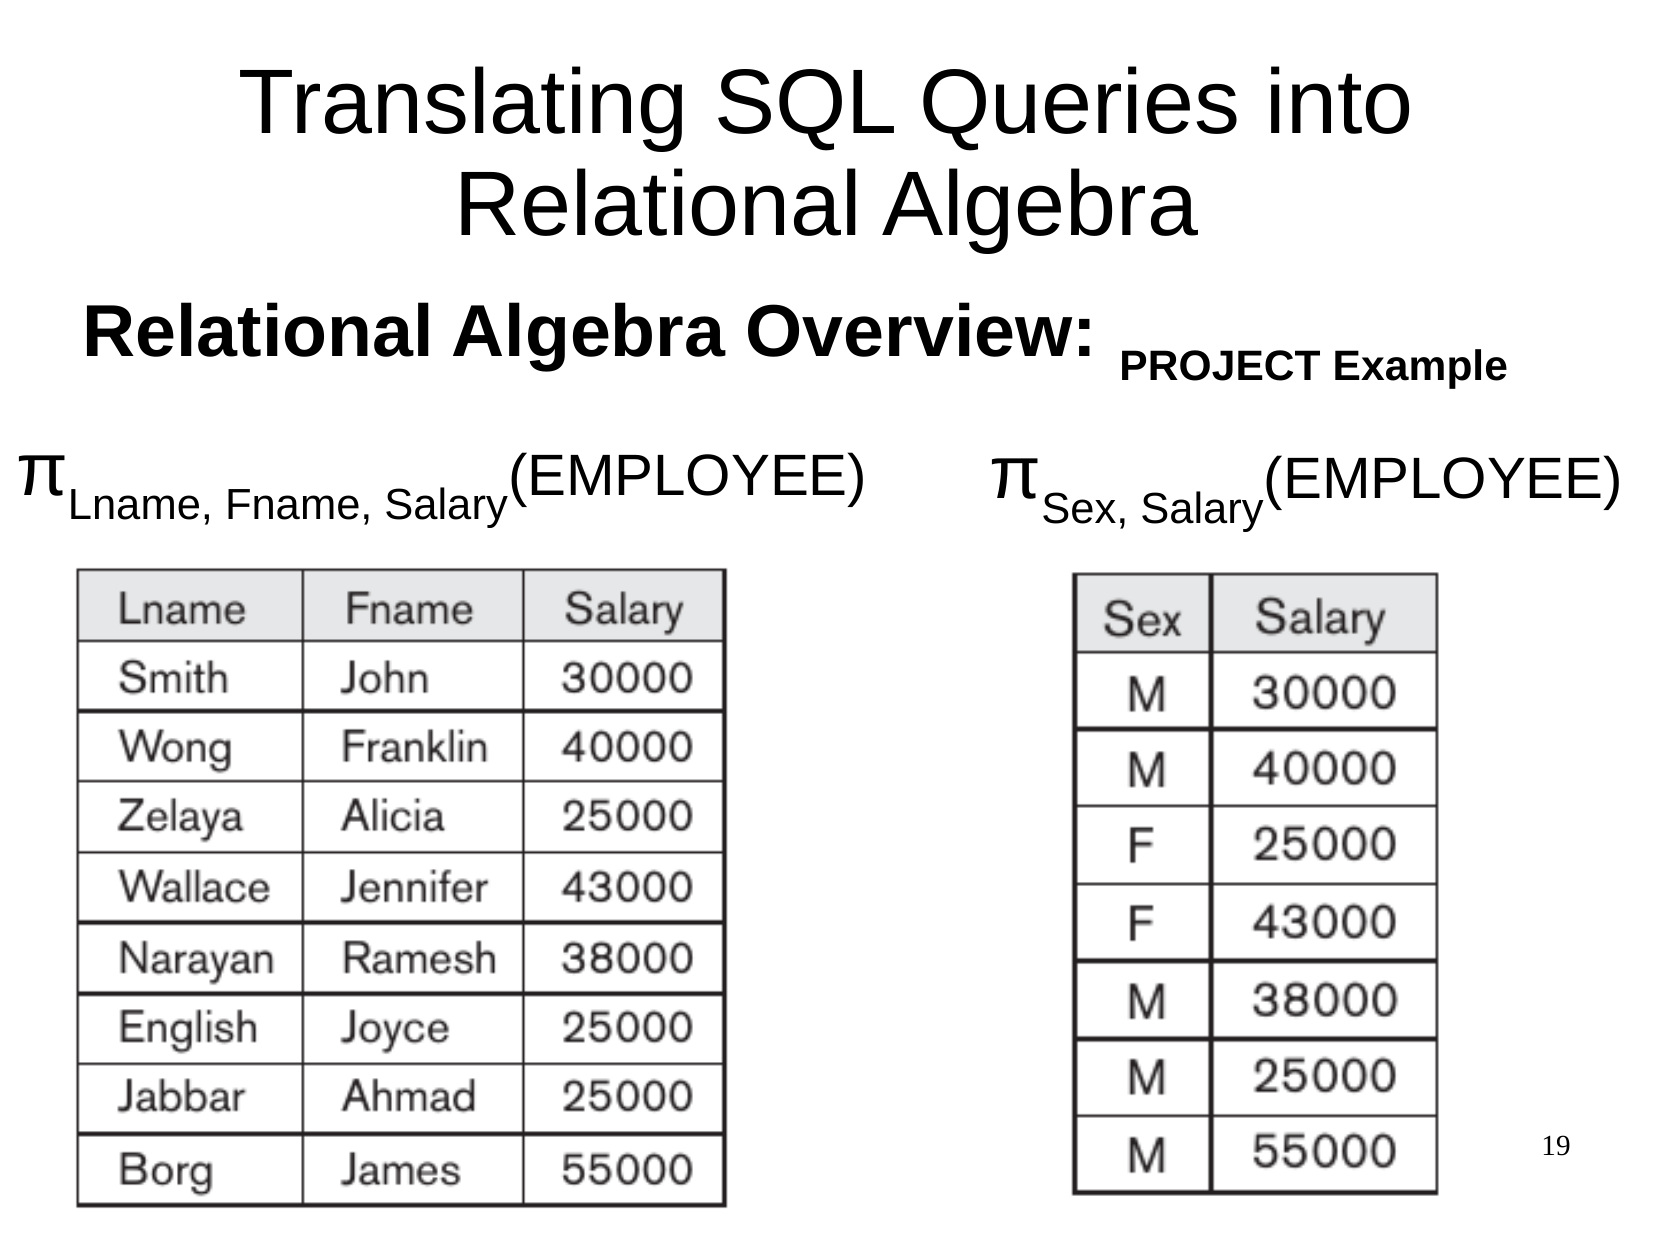

# Translating SQL Queries into Relational Algebra
Relational Algebra Overview: PROJECT Example
πLname, Fname, Salary(EMPLOYEE)
πSex, Salary(EMPLOYEE)